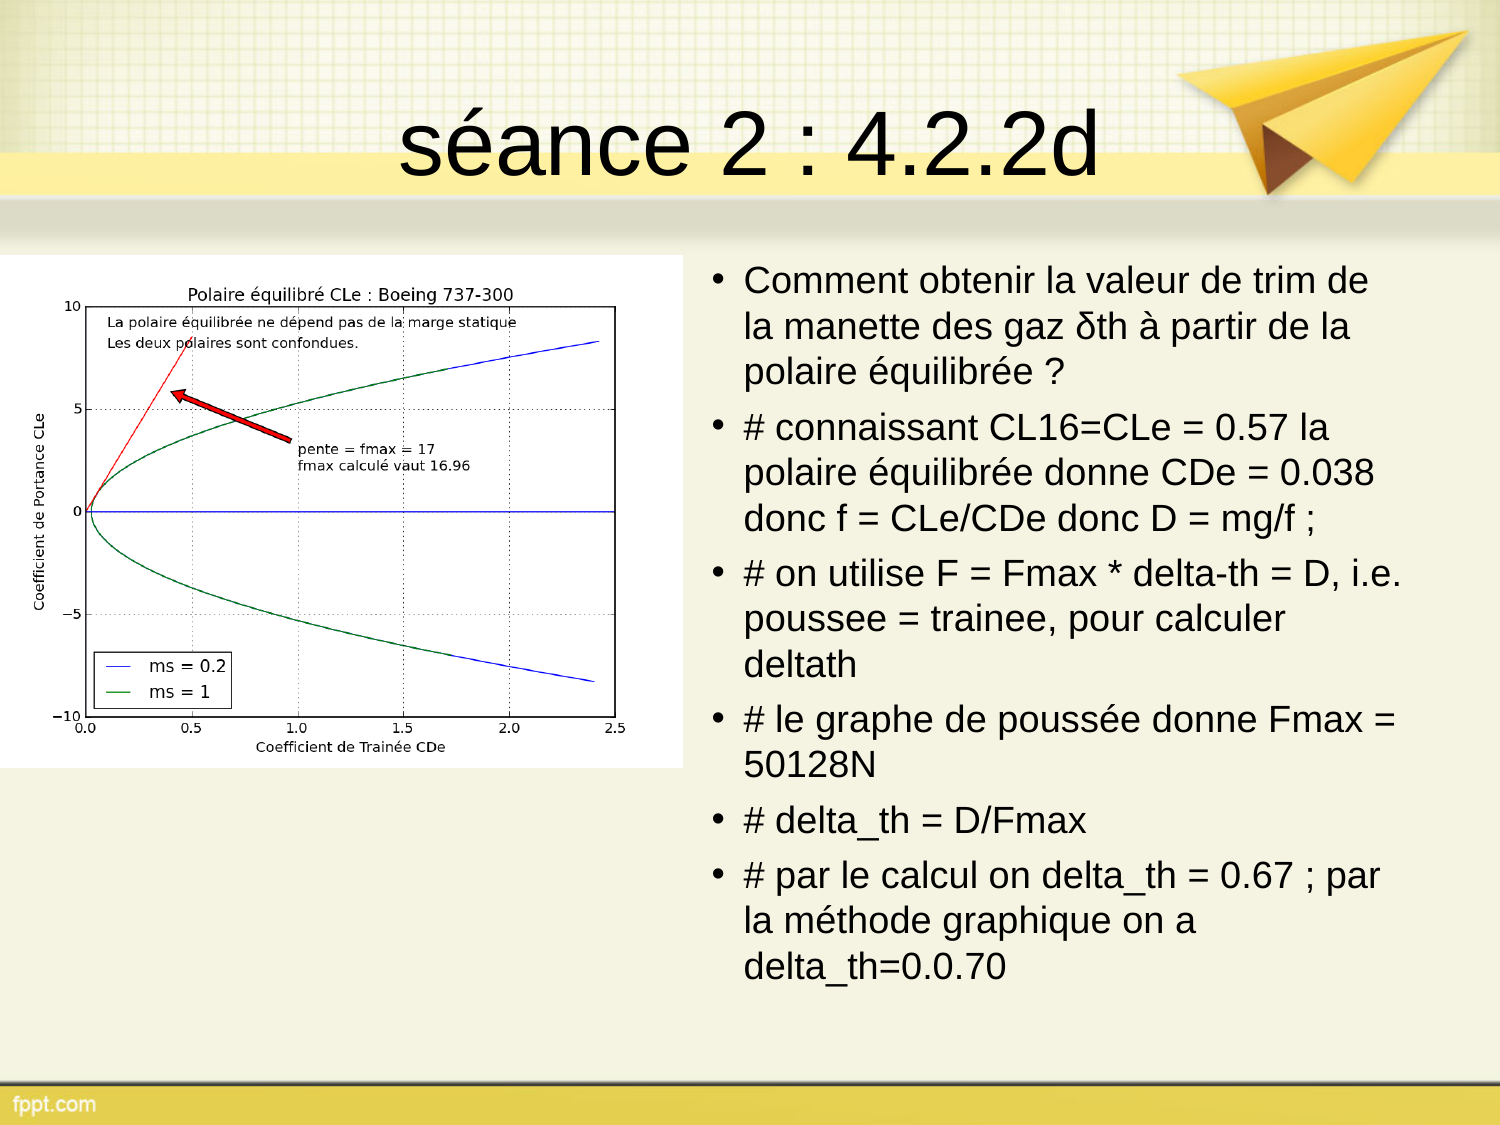

# séance 2 : 4.2.2d
Comment obtenir la valeur de trim de la manette des gaz δth à partir de la polaire équilibrée ?
# connaissant CL16=CLe = 0.57 la polaire équilibrée donne CDe = 0.038 donc f = CLe/CDe donc D = mg/f ;
# on utilise F = Fmax * delta-th = D, i.e. poussee = trainee, pour calculer deltath
# le graphe de poussée donne Fmax = 50128N
# delta_th = D/Fmax
# par le calcul on delta_th = 0.67 ; par la méthode graphique on a delta_th=0.0.70